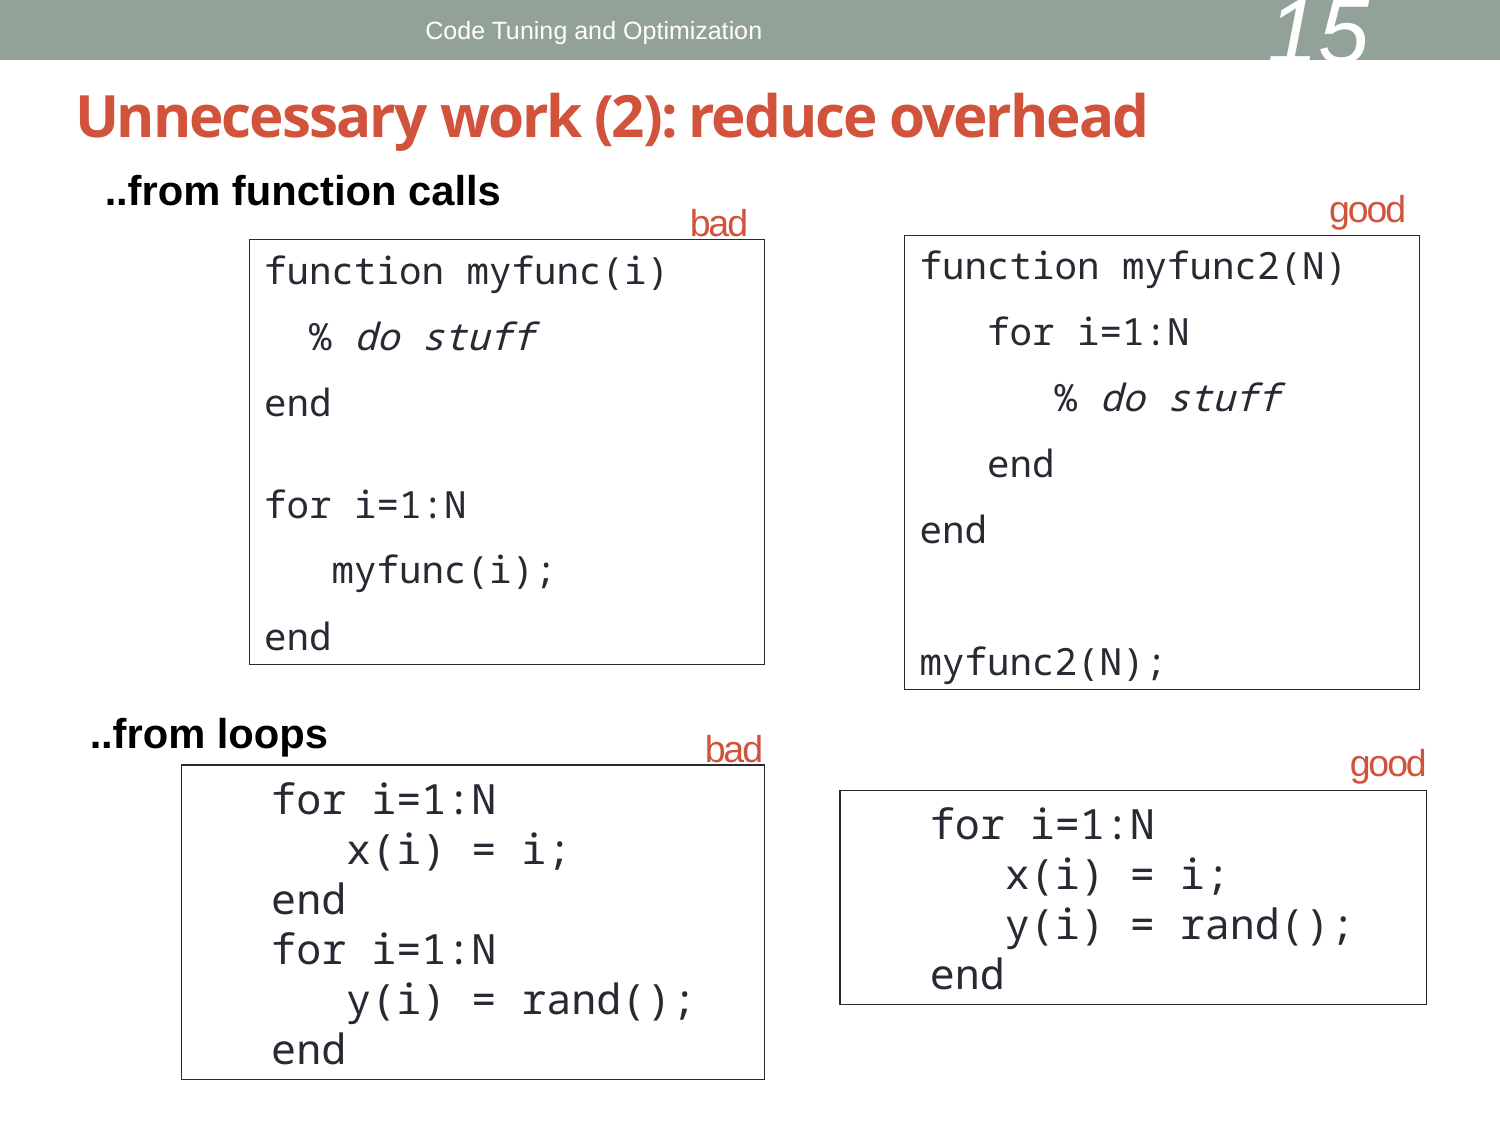

Code Tuning and Optimization
# Unnecessary work (2): reduce overhead
..from function calls
good
bad
function myfunc2(N)
 for i=1:N
 % do stuff
 end
end
myfunc2(N);
function myfunc(i)
 % do stuff
end
for i=1:N
 myfunc(i);
end
..from loops
bad
good
for i=1:N
 x(i) = i;
end
for i=1:N
 y(i) = rand();
end
for i=1:N
 x(i) = i;
 y(i) = rand();
end